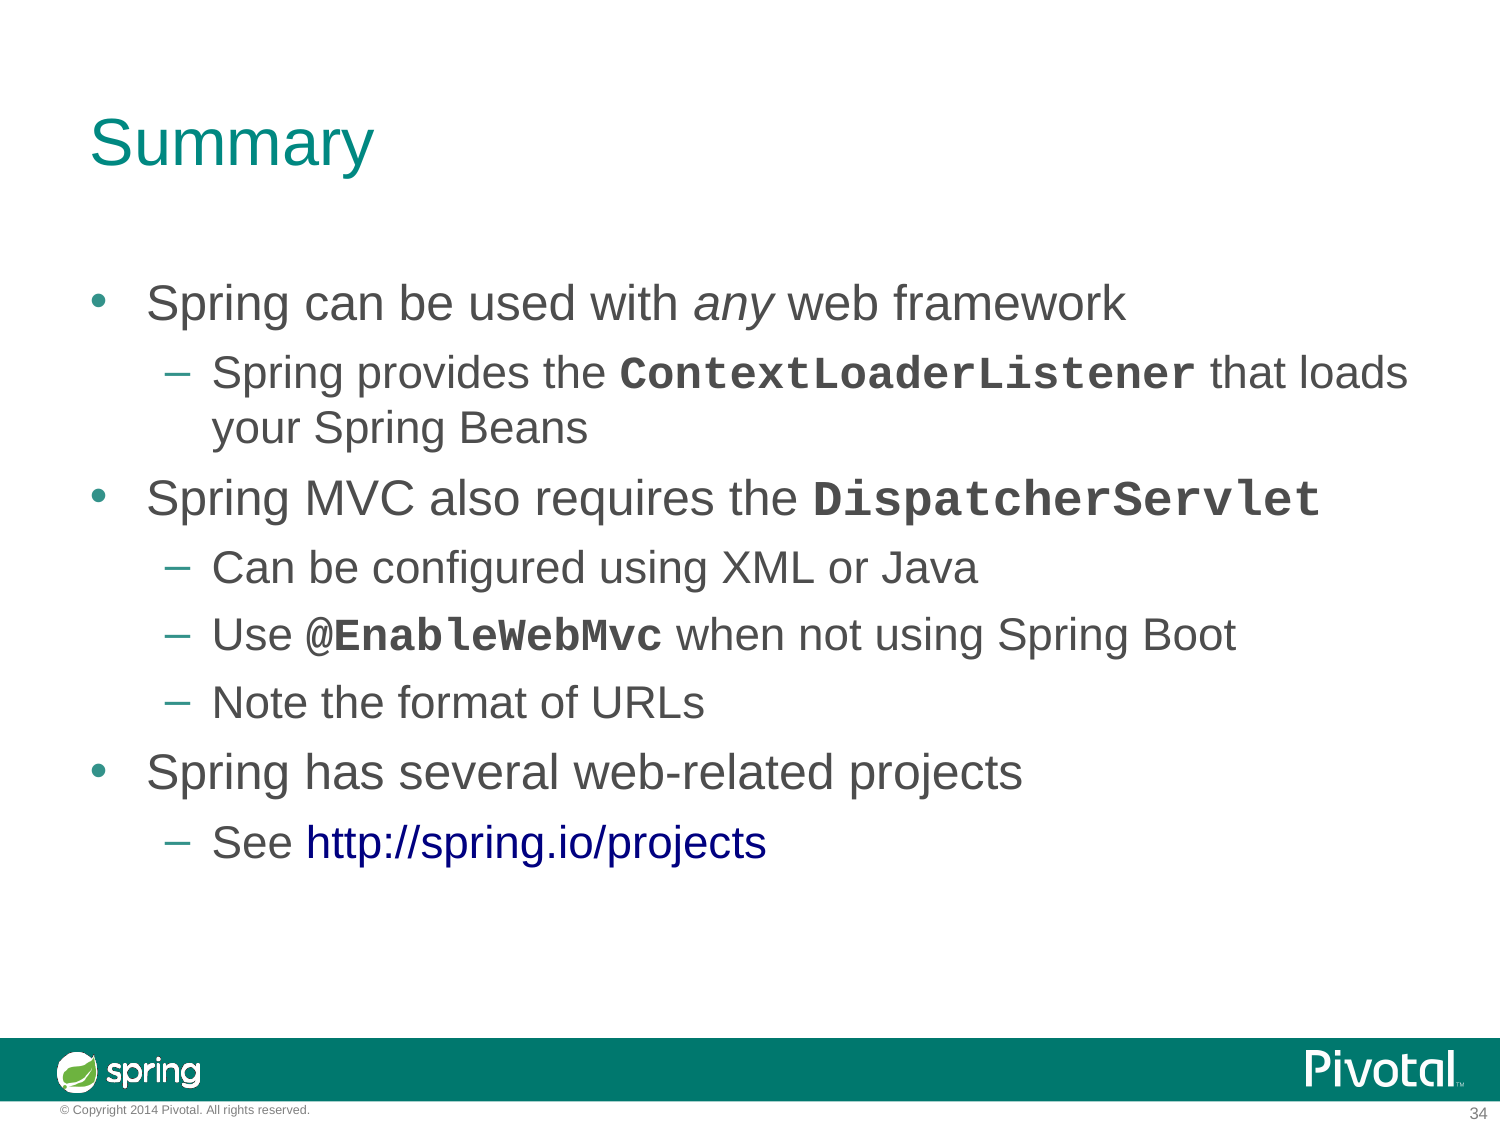

# Summary
Spring can be used with any web framework
Spring provides the ContextLoaderListener that loads your Spring Beans
Spring MVC also requires the DispatcherServlet
Can be configured using XML or Java
Use @EnableWebMvc when not using Spring Boot
Note the format of URLs
Spring has several web-related projects
See http://spring.io/projects